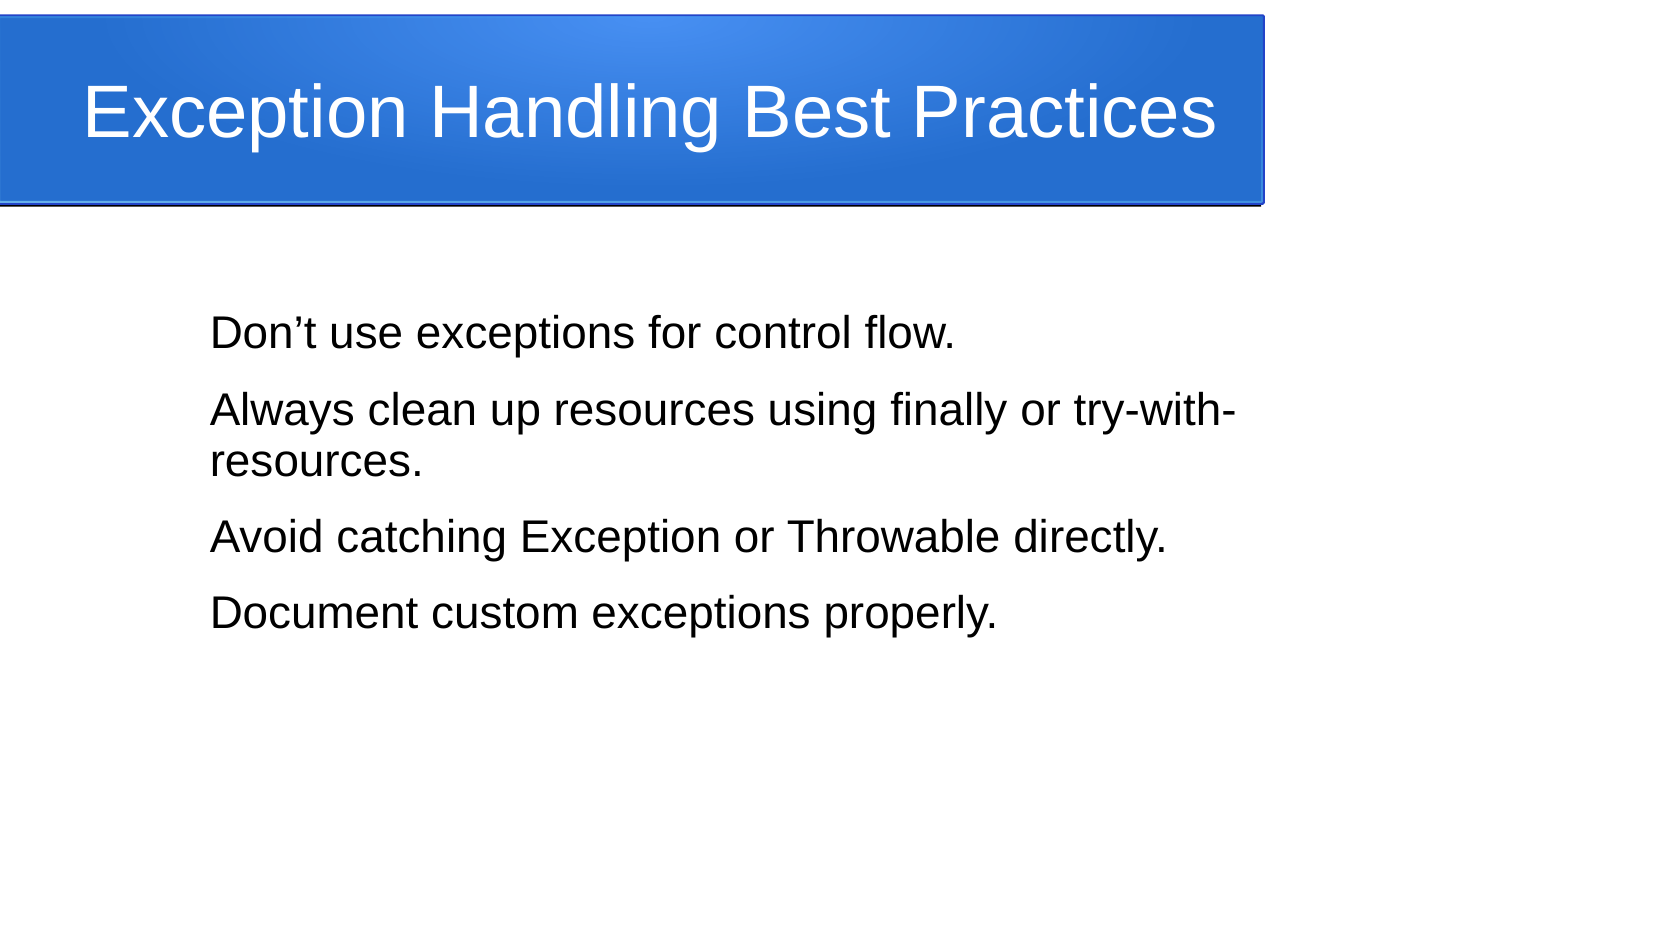

# Exception Handling Best Practices
Don’t use exceptions for control flow.
Always clean up resources using finally or try-with-resources.
Avoid catching Exception or Throwable directly.
Document custom exceptions properly.